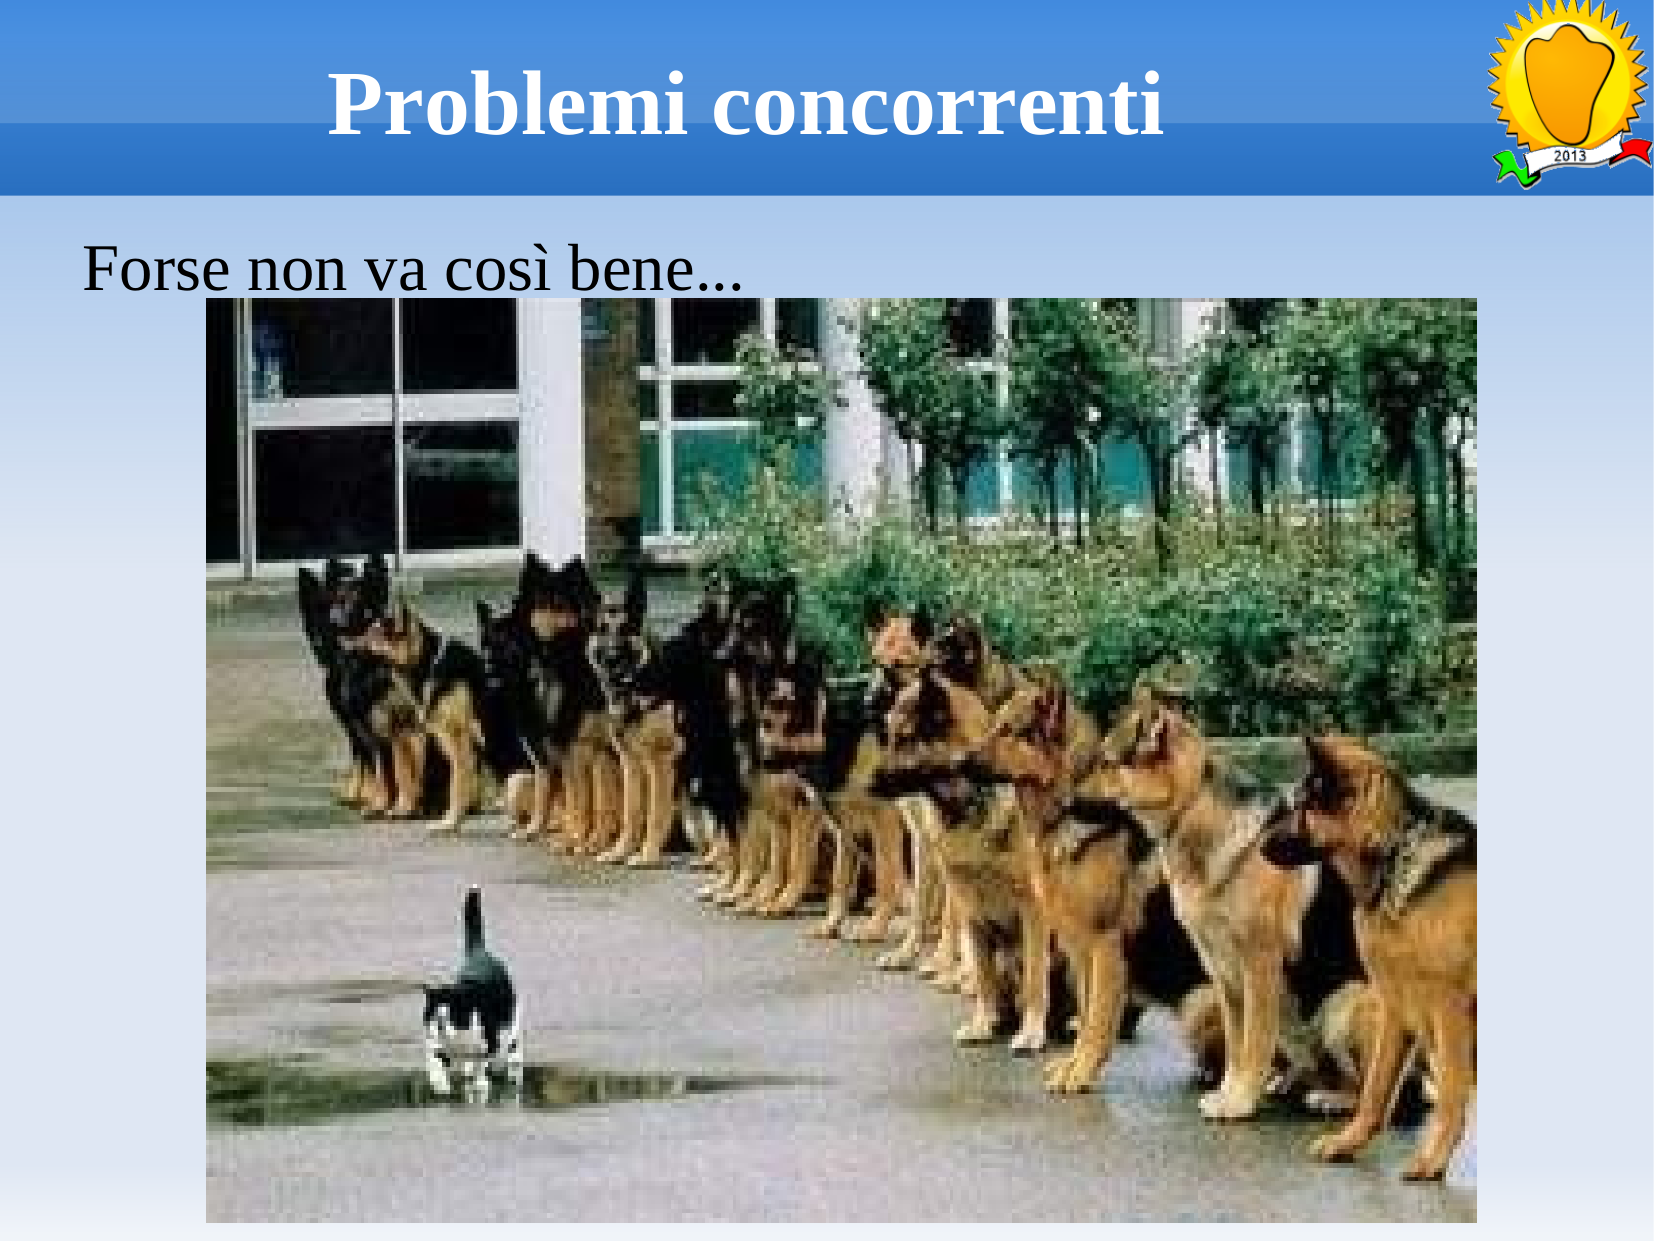

# Problemi concorrenti
Forse non va così bene...